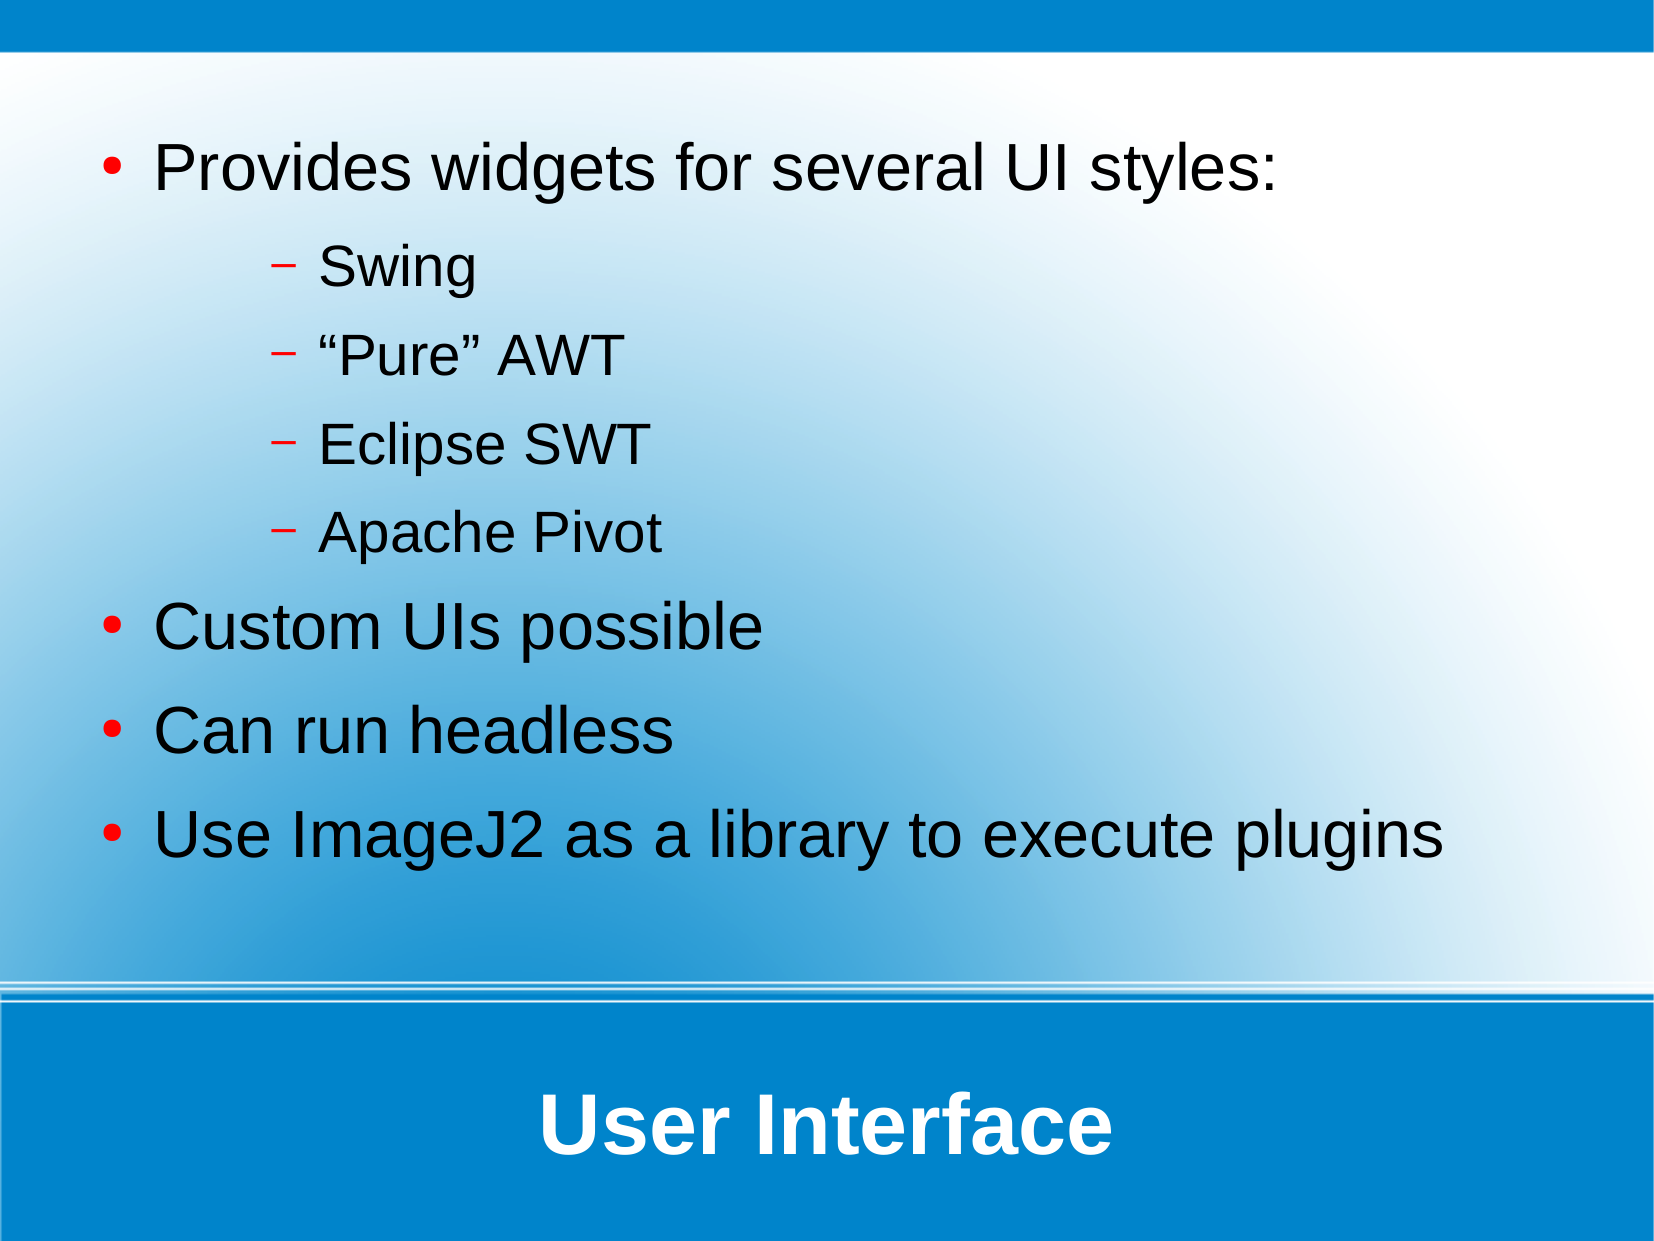

Provides widgets for several UI styles:
Swing
“Pure” AWT
Eclipse SWT
Apache Pivot
Custom UIs possible
Can run headless
Use ImageJ2 as a library to execute plugins
# User Interface